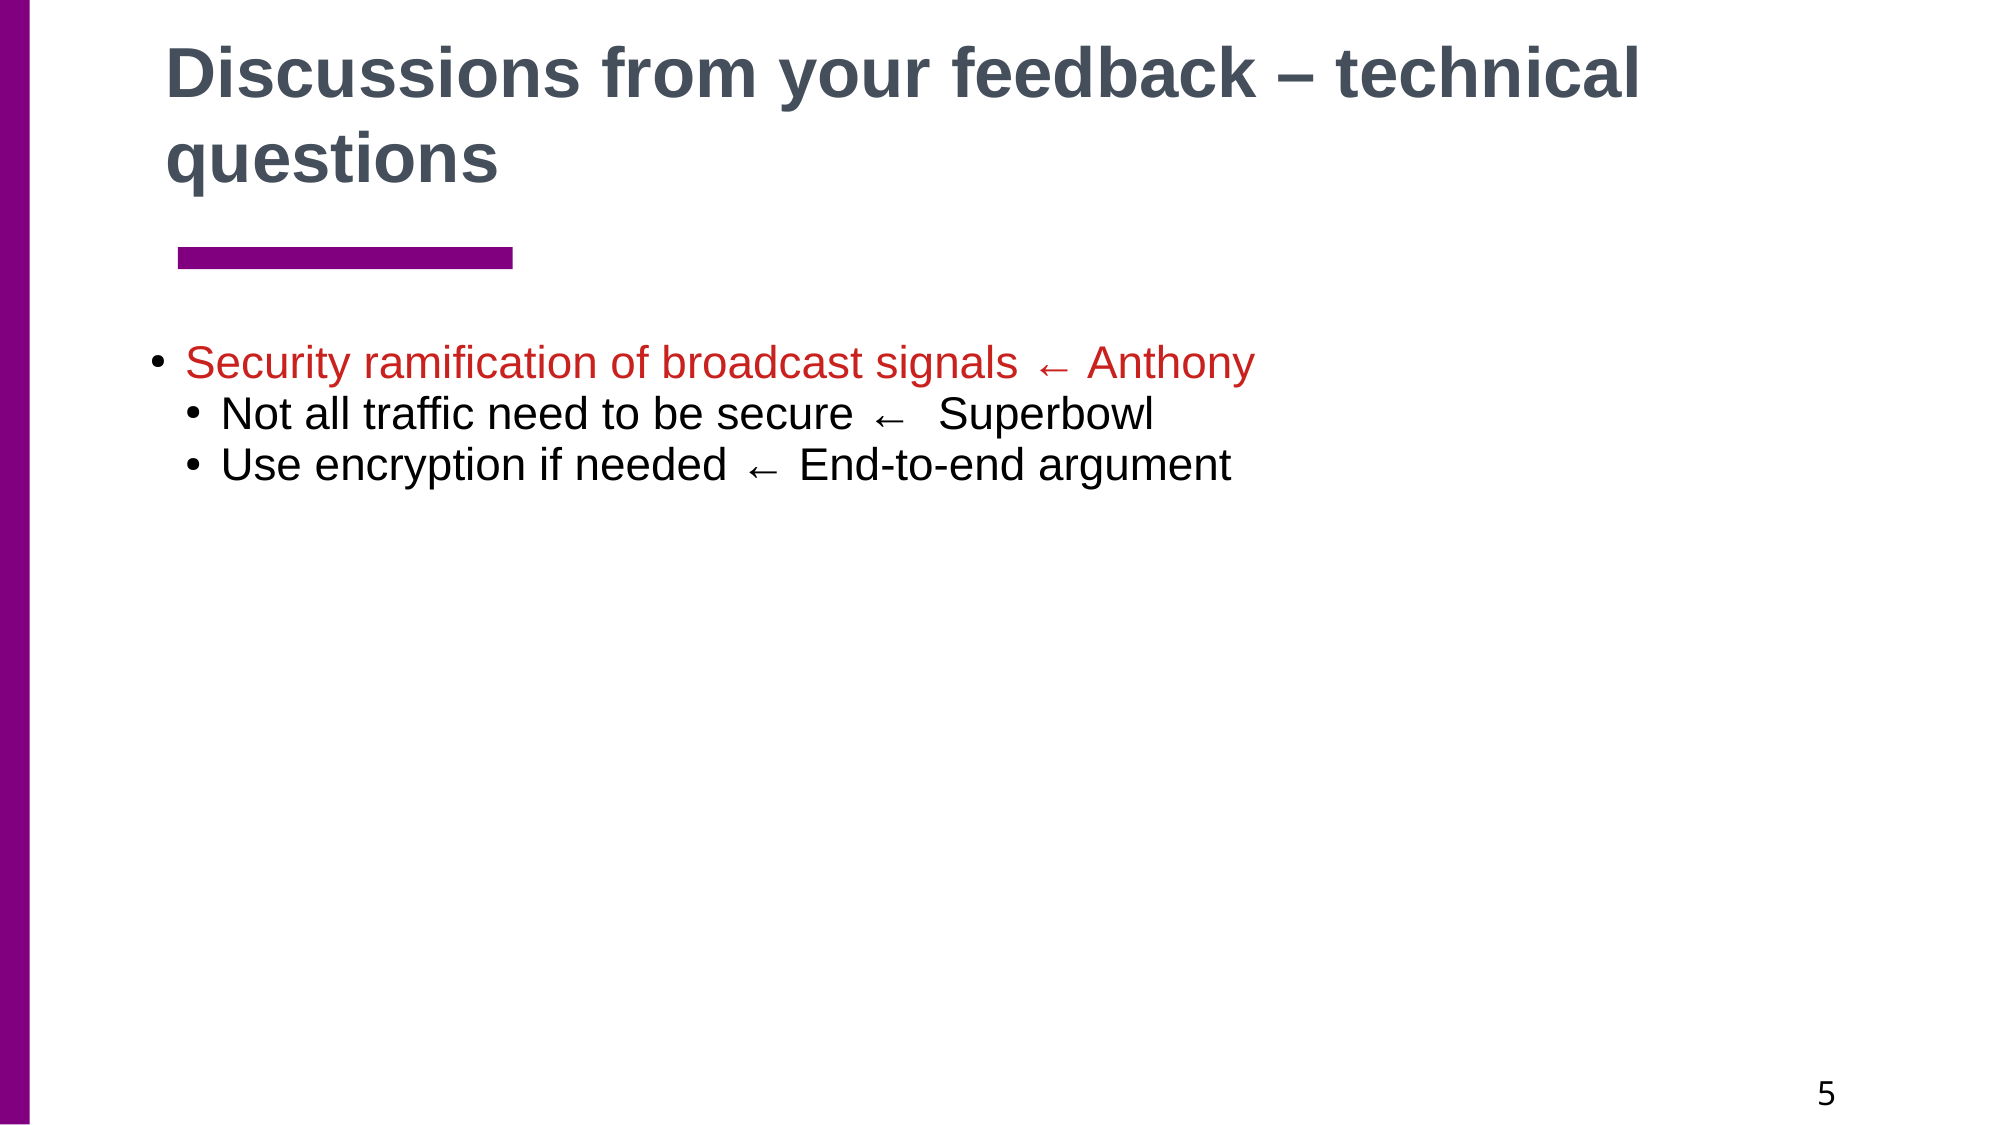

Discussions from your feedback – technical questions
Security ramification of broadcast signals ← Anthony
Not all traffic need to be secure ← Superbowl
Use encryption if needed ← End-to-end argument